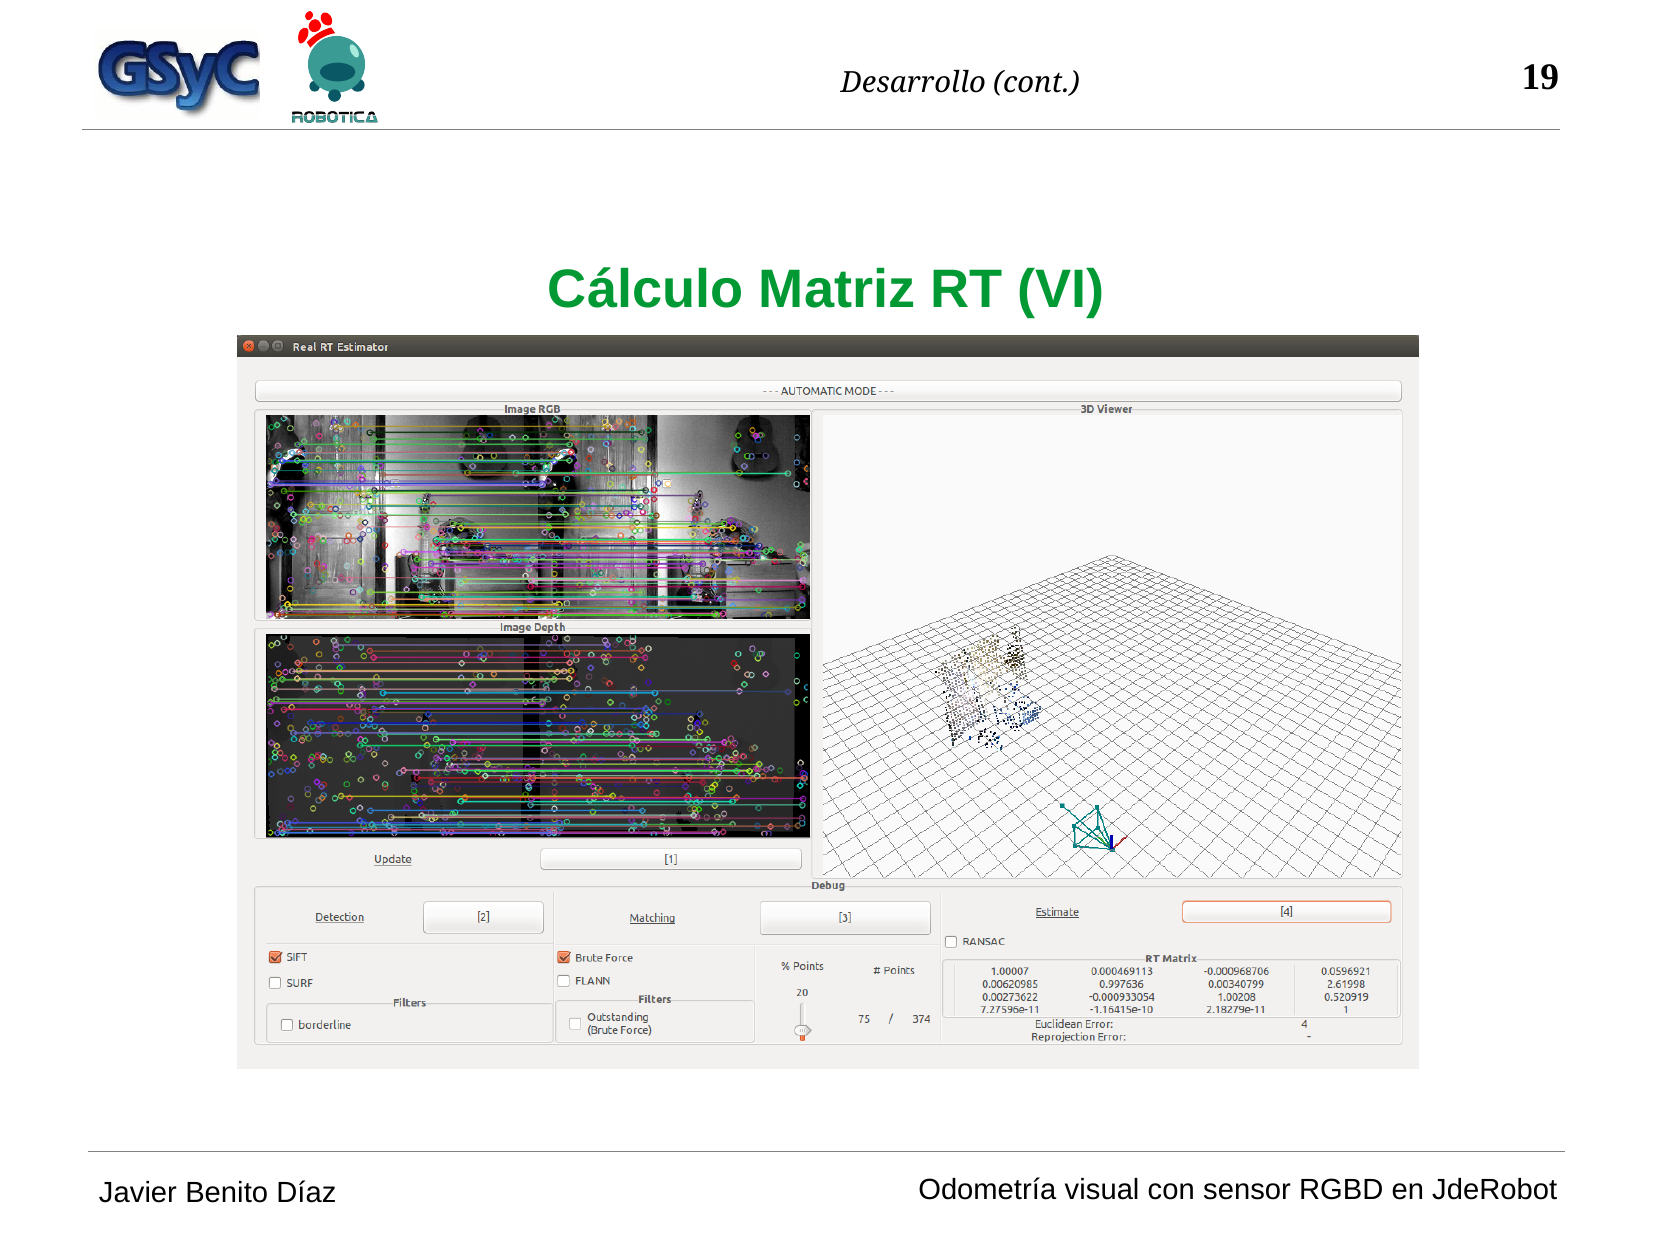

19
Desarrollo (cont.)
# Cálculo Matriz RT (VI)